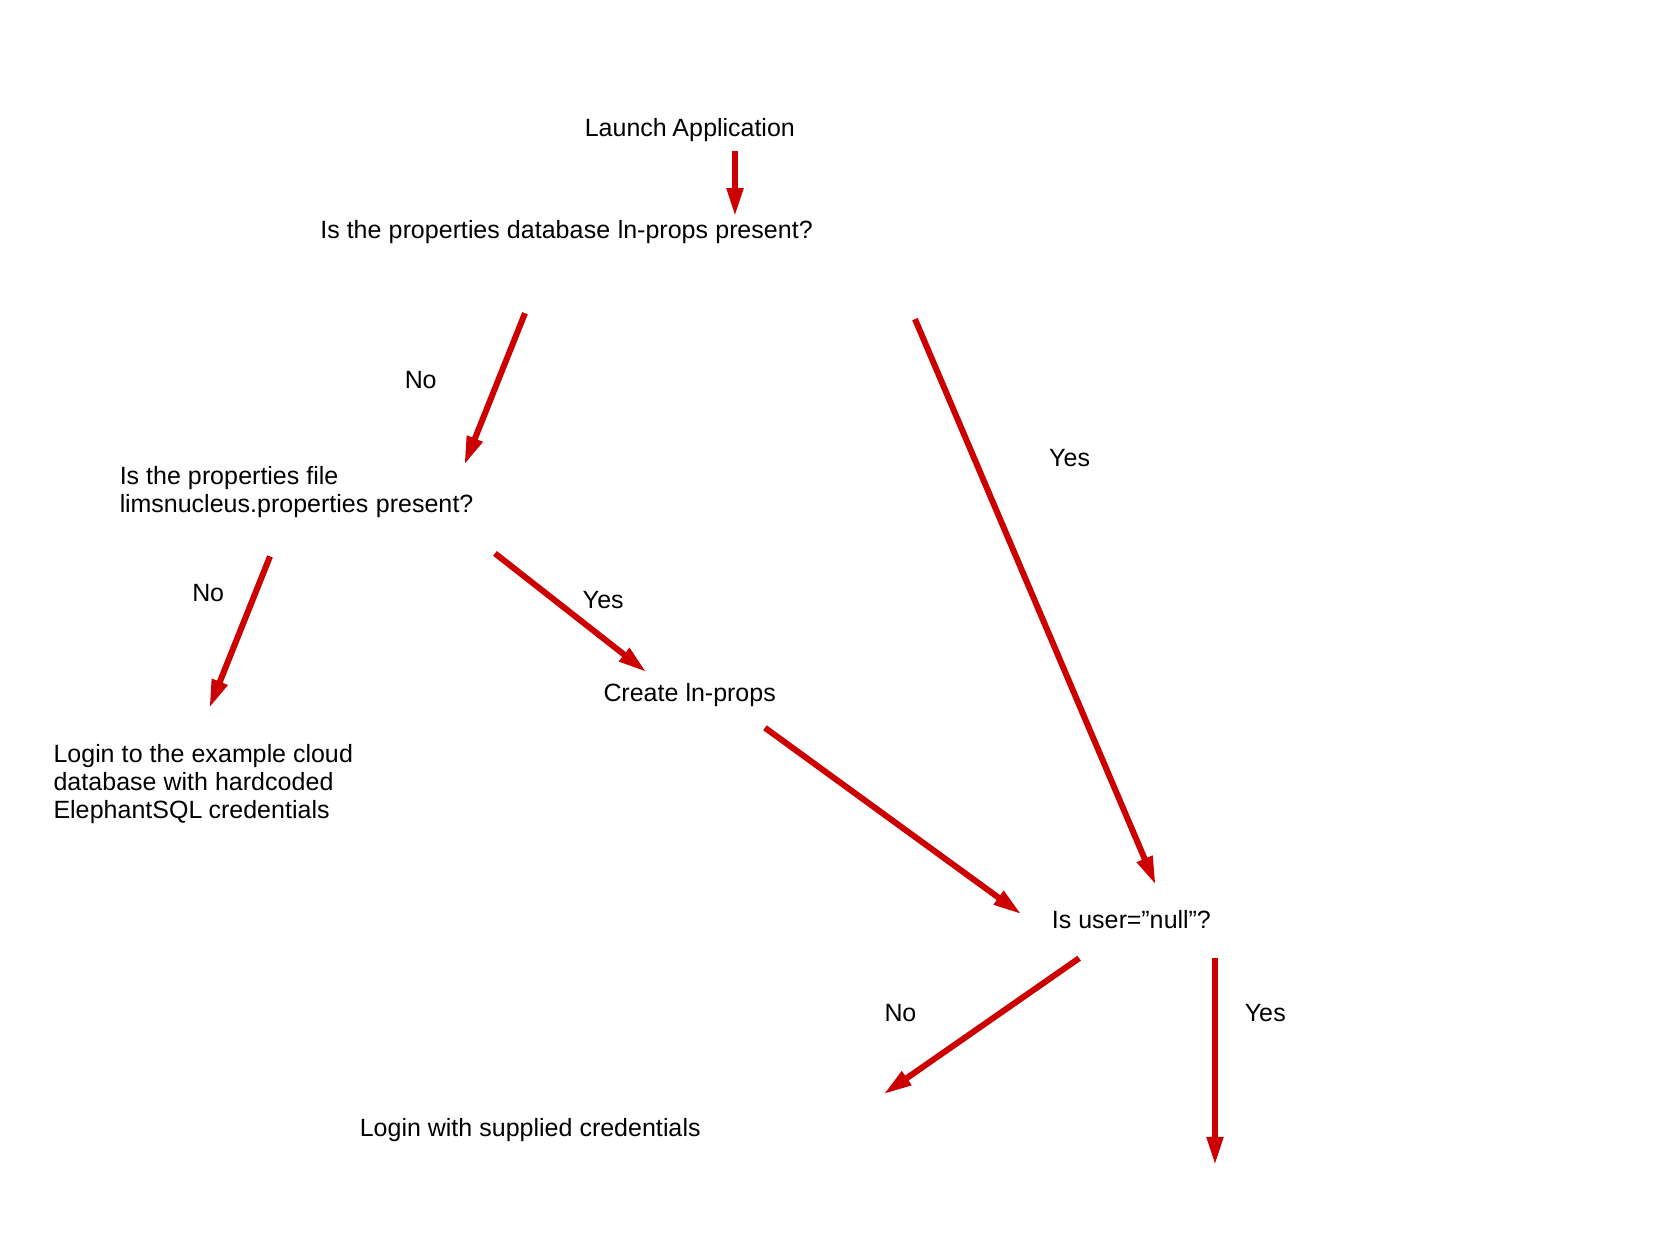

Launch Application
Is the properties database ln-props present?
No
Yes
Is the properties file
limsnucleus.properties present?
No
Yes
Create ln-props
Login to the example cloud
database with hardcoded
ElephantSQL credentials
Is user=”null”?
No
Yes
Login with supplied credentials